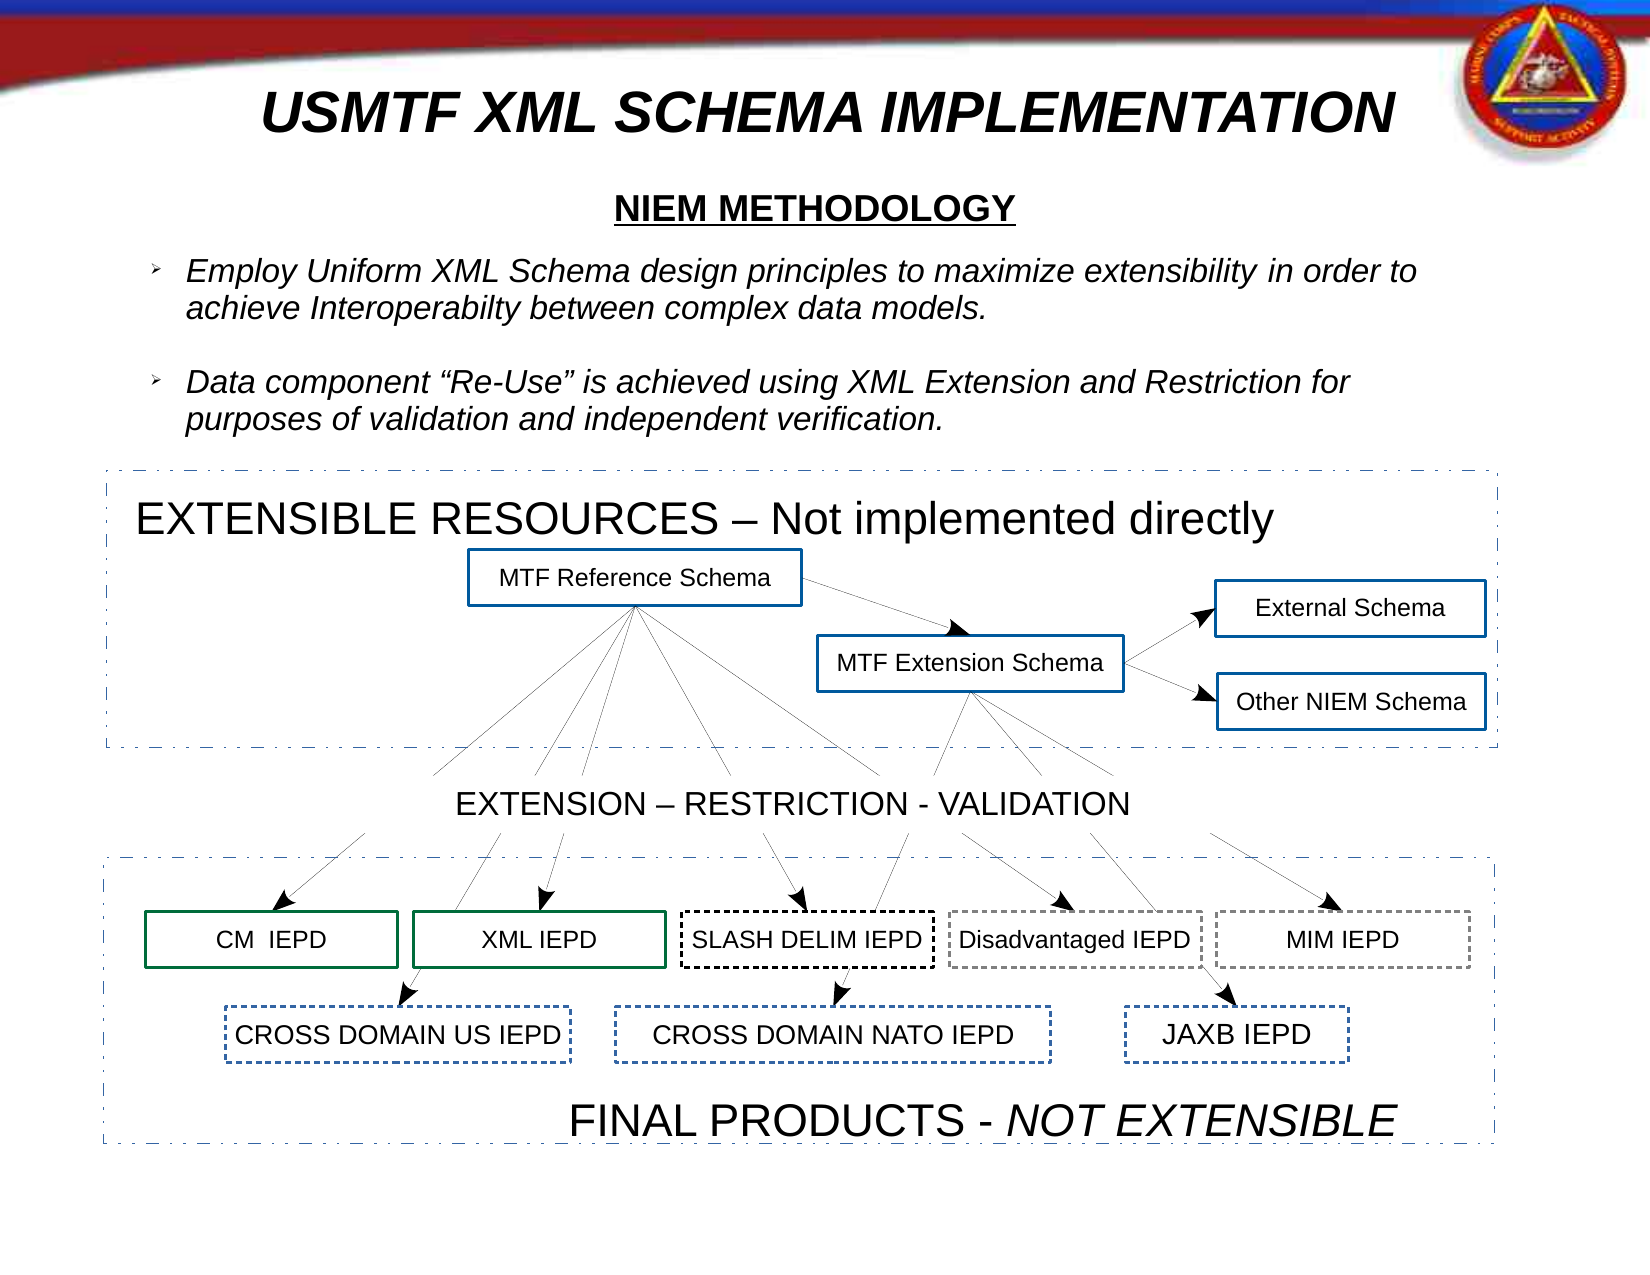

USMTF XML SCHEMA IMPLEMENTATION
NIEM METHODOLOGY
Employ Uniform XML Schema design principles to maximize extensibility in order to achieve Interoperabilty between complex data models.
Data component “Re-Use” is achieved using XML Extension and Restriction for purposes of validation and independent verification.
EXTENSIBLE RESOURCES – Not implemented directly
MTF Reference Schema
External Schema
MTF Extension Schema
Other NIEM Schema
EXTENSION – RESTRICTION - VALIDATION
CM IEPD
XML IEPD
SLASH DELIM IEPD
Disadvantaged IEPD
MIM IEPD
CROSS DOMAIN US IEPD
CROSS DOMAIN NATO IEPD
JAXB IEPD
FINAL PRODUCTS - NOT EXTENSIBLE